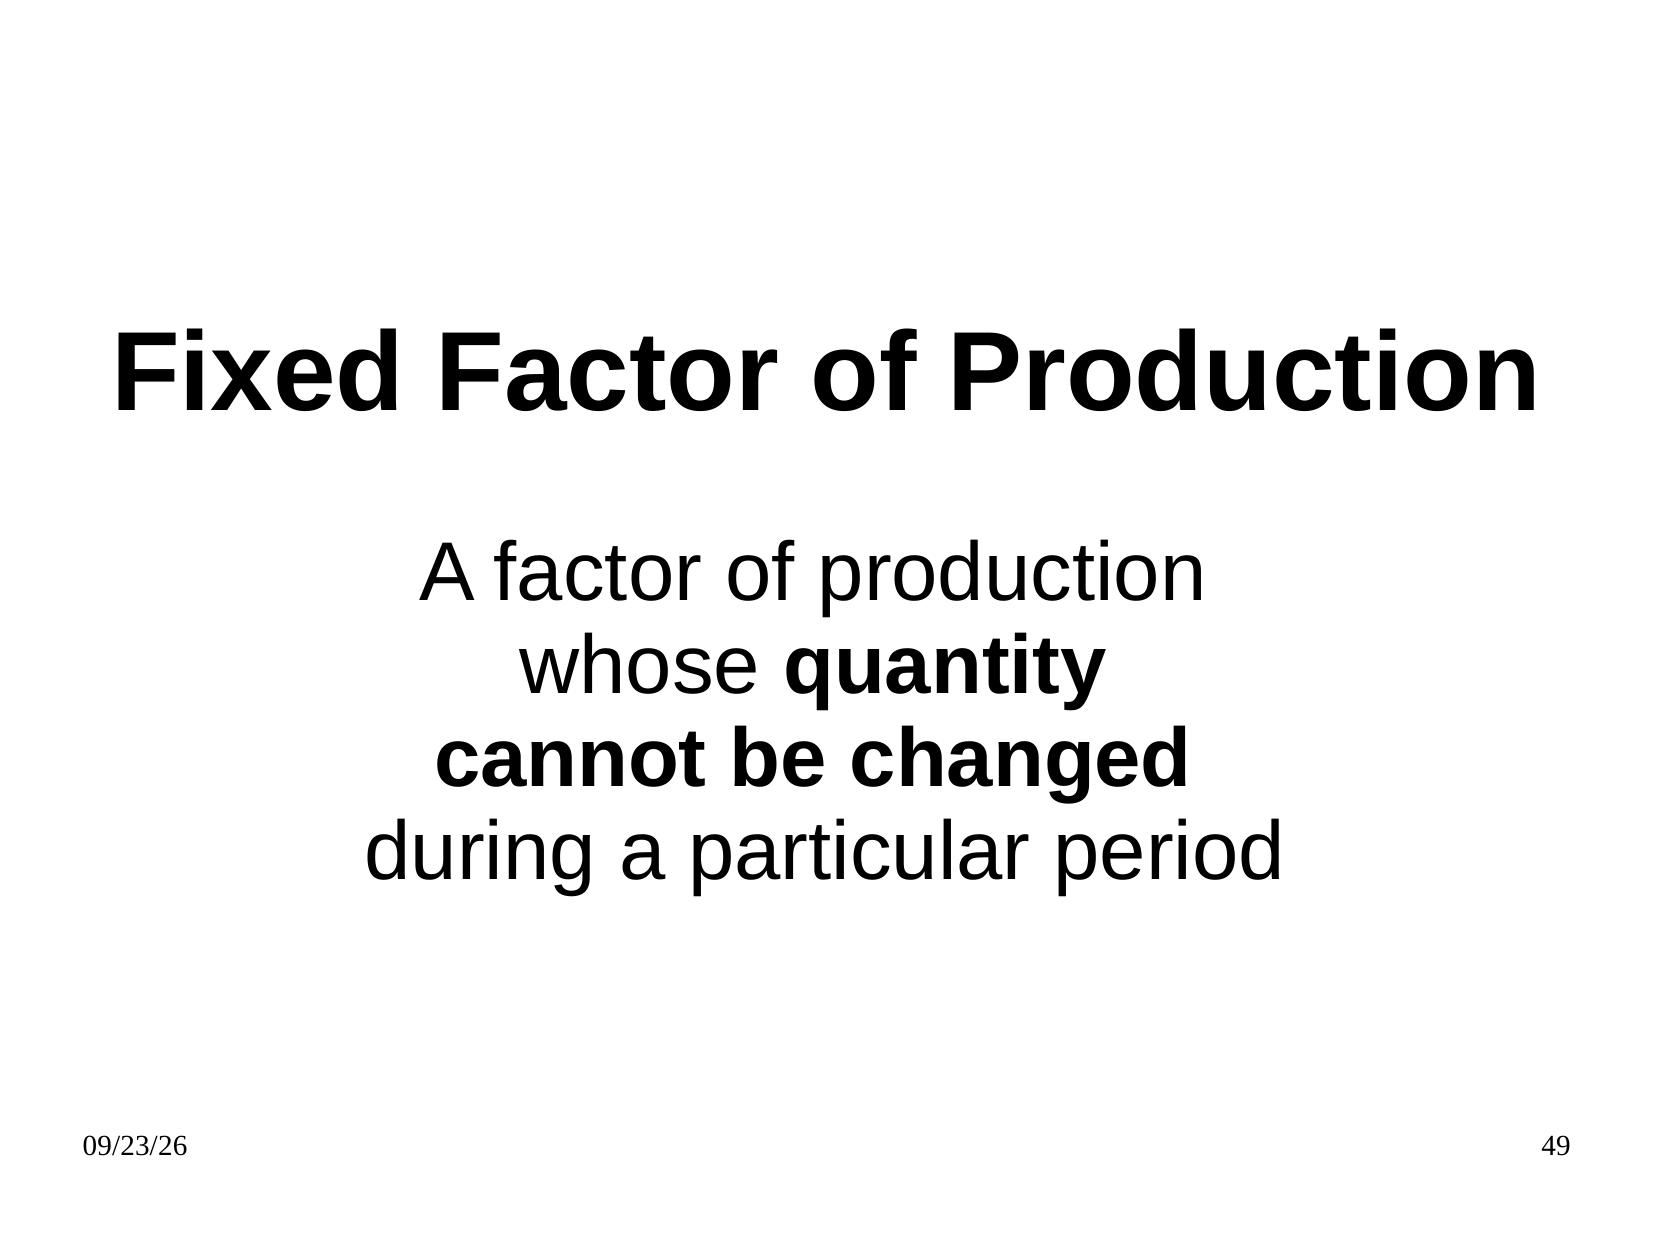

# Fixed Factor of Production
A factor of production
whose quantity
cannot be changed
during a particular period
49